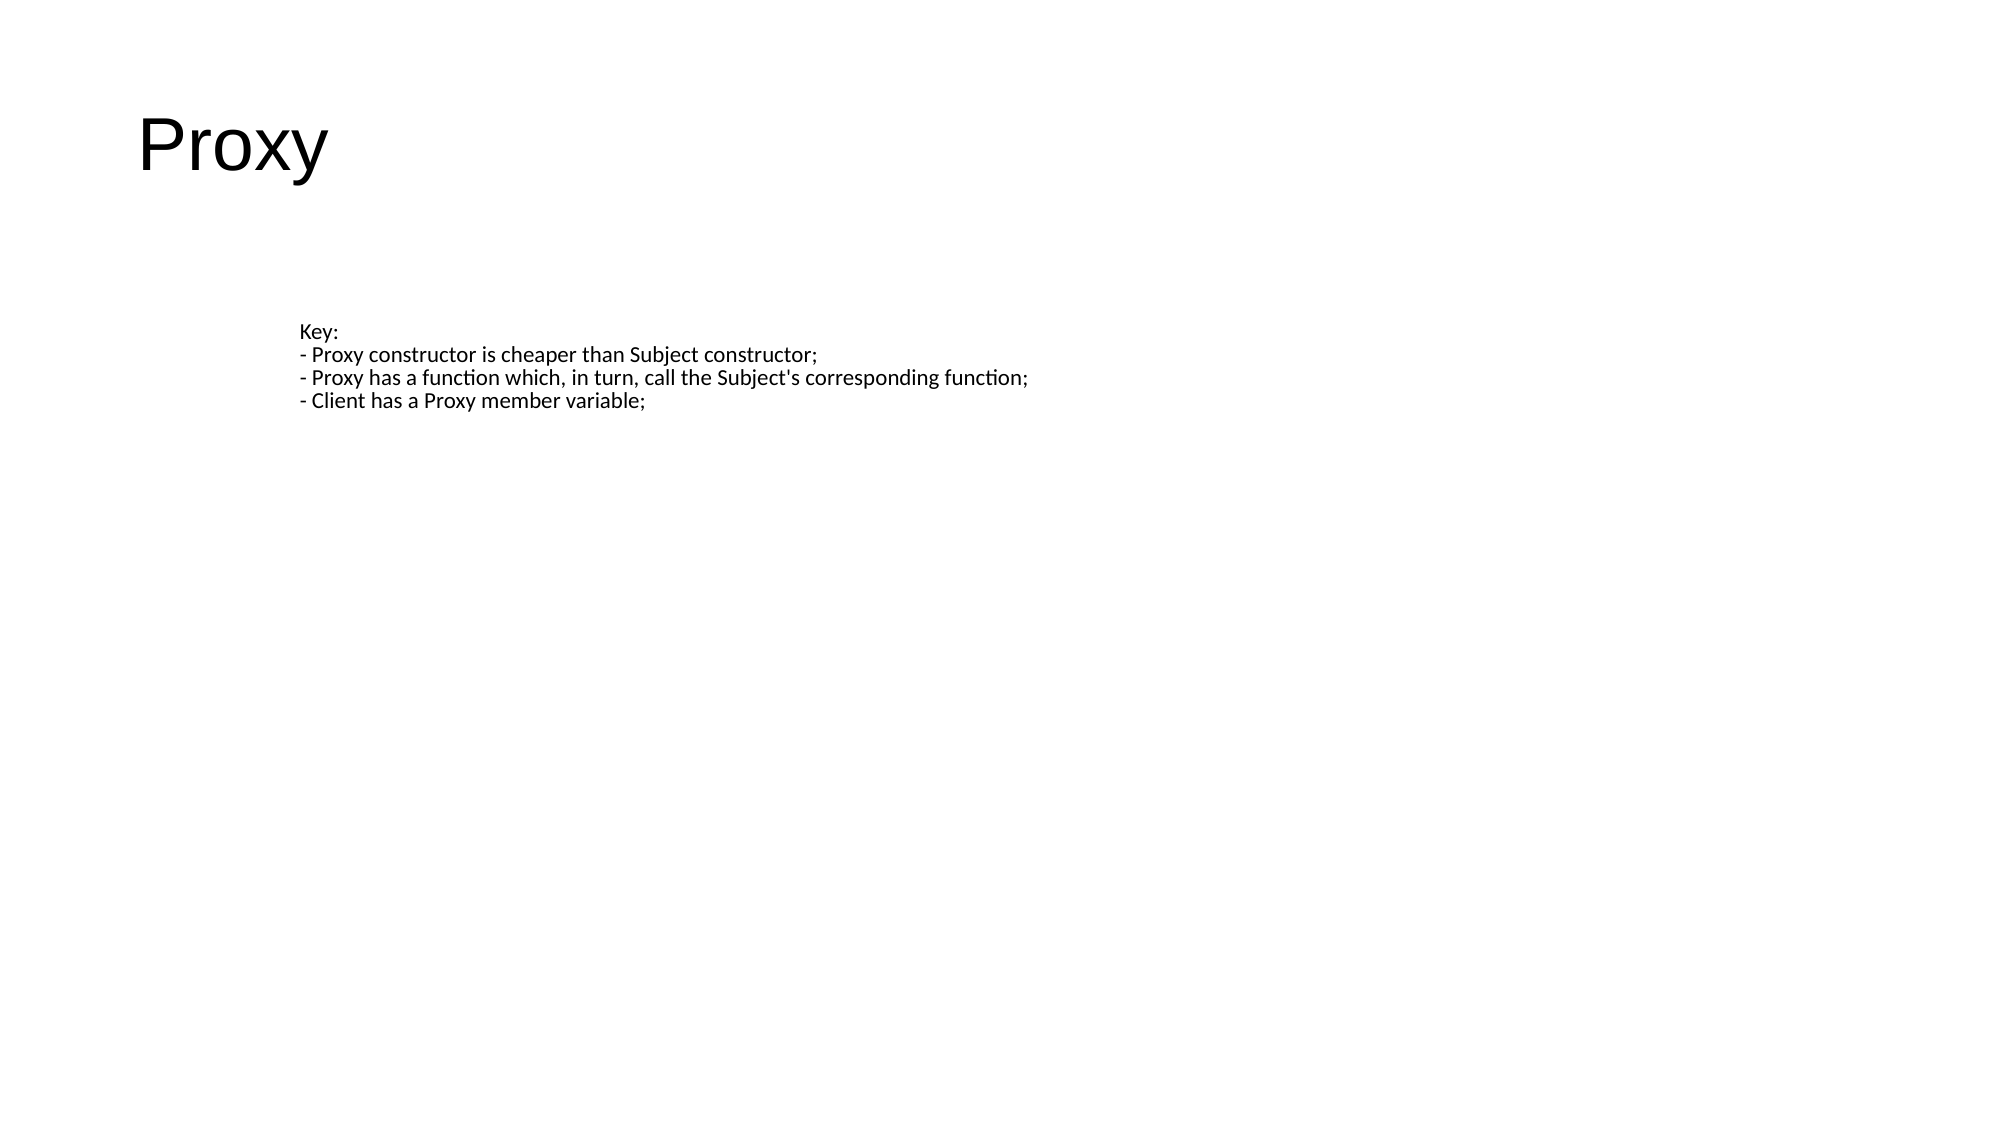

# Proxy
Key:
- Proxy constructor is cheaper than Subject constructor;
- Proxy has a function which, in turn, call the Subject's corresponding function;
- Client has a Proxy member variable;